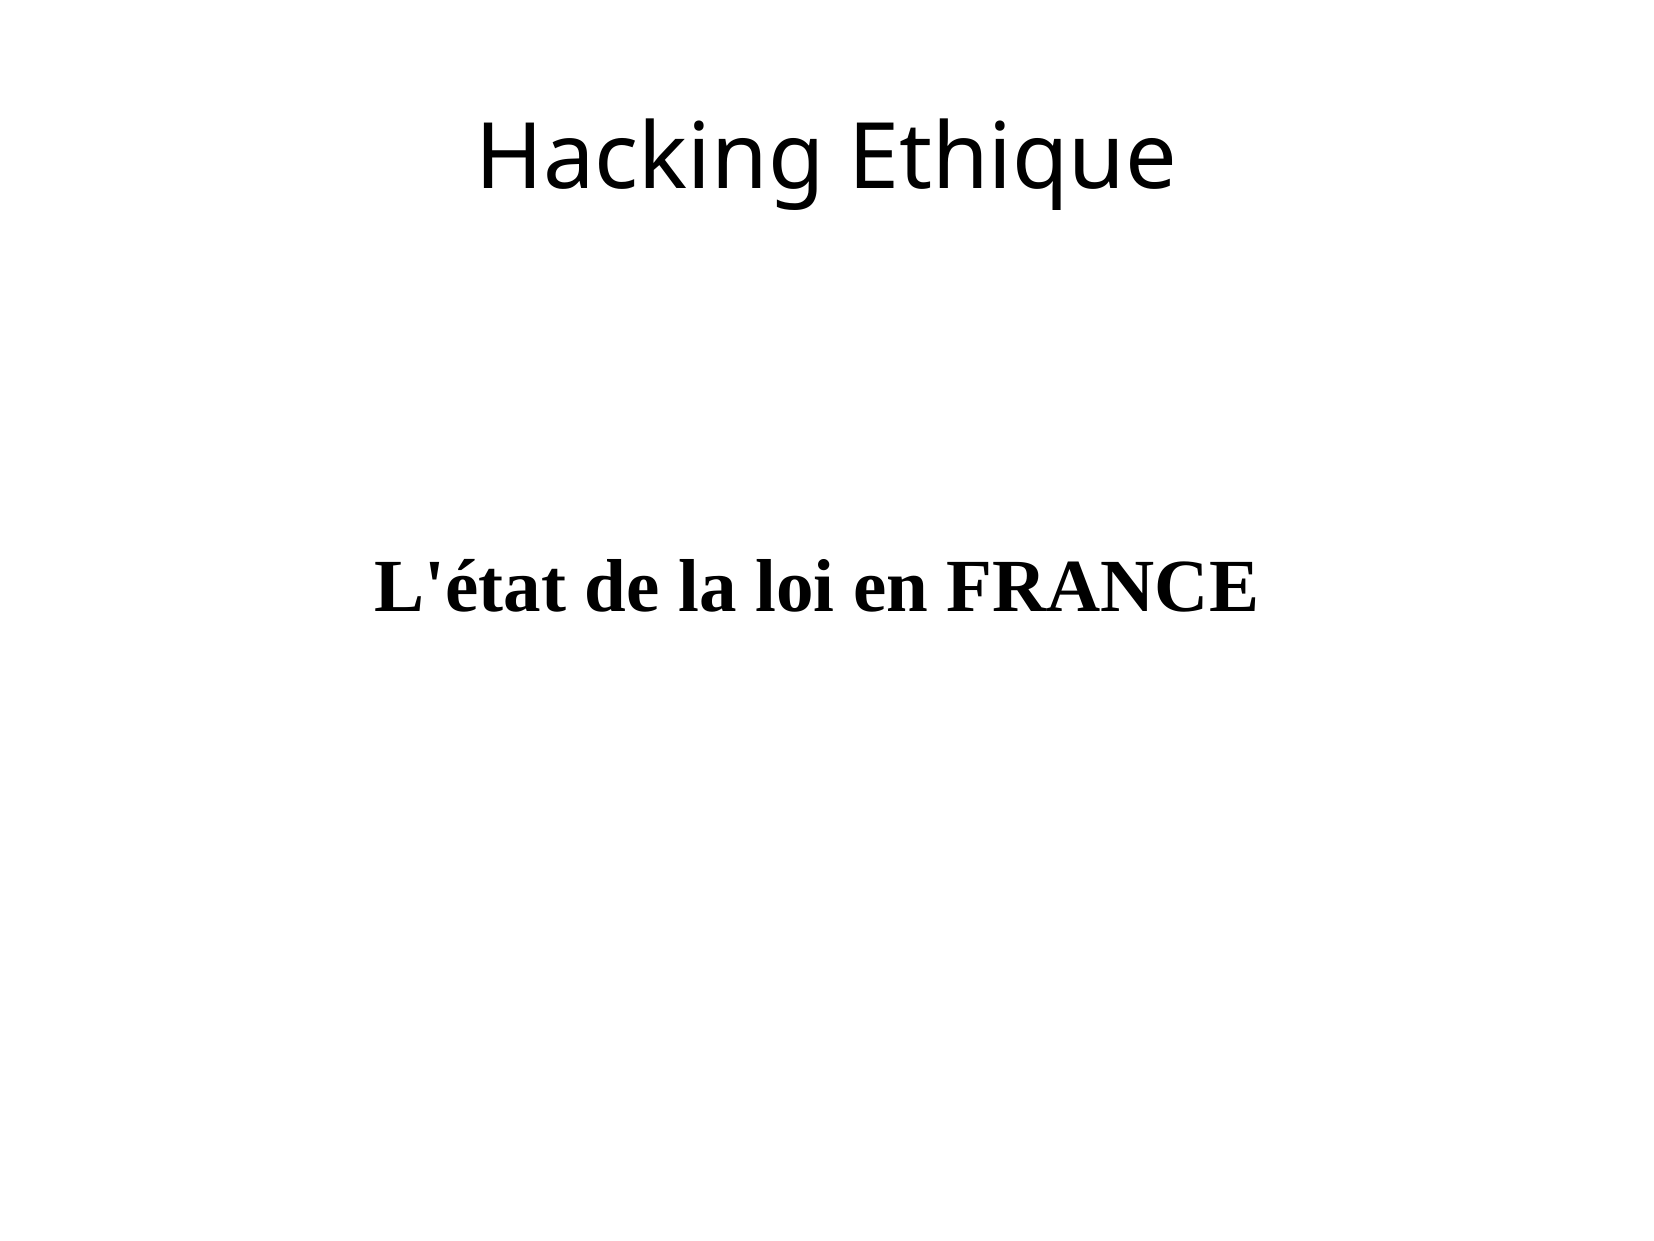

# Hacking Ethique
L'état de la loi en FRANCE